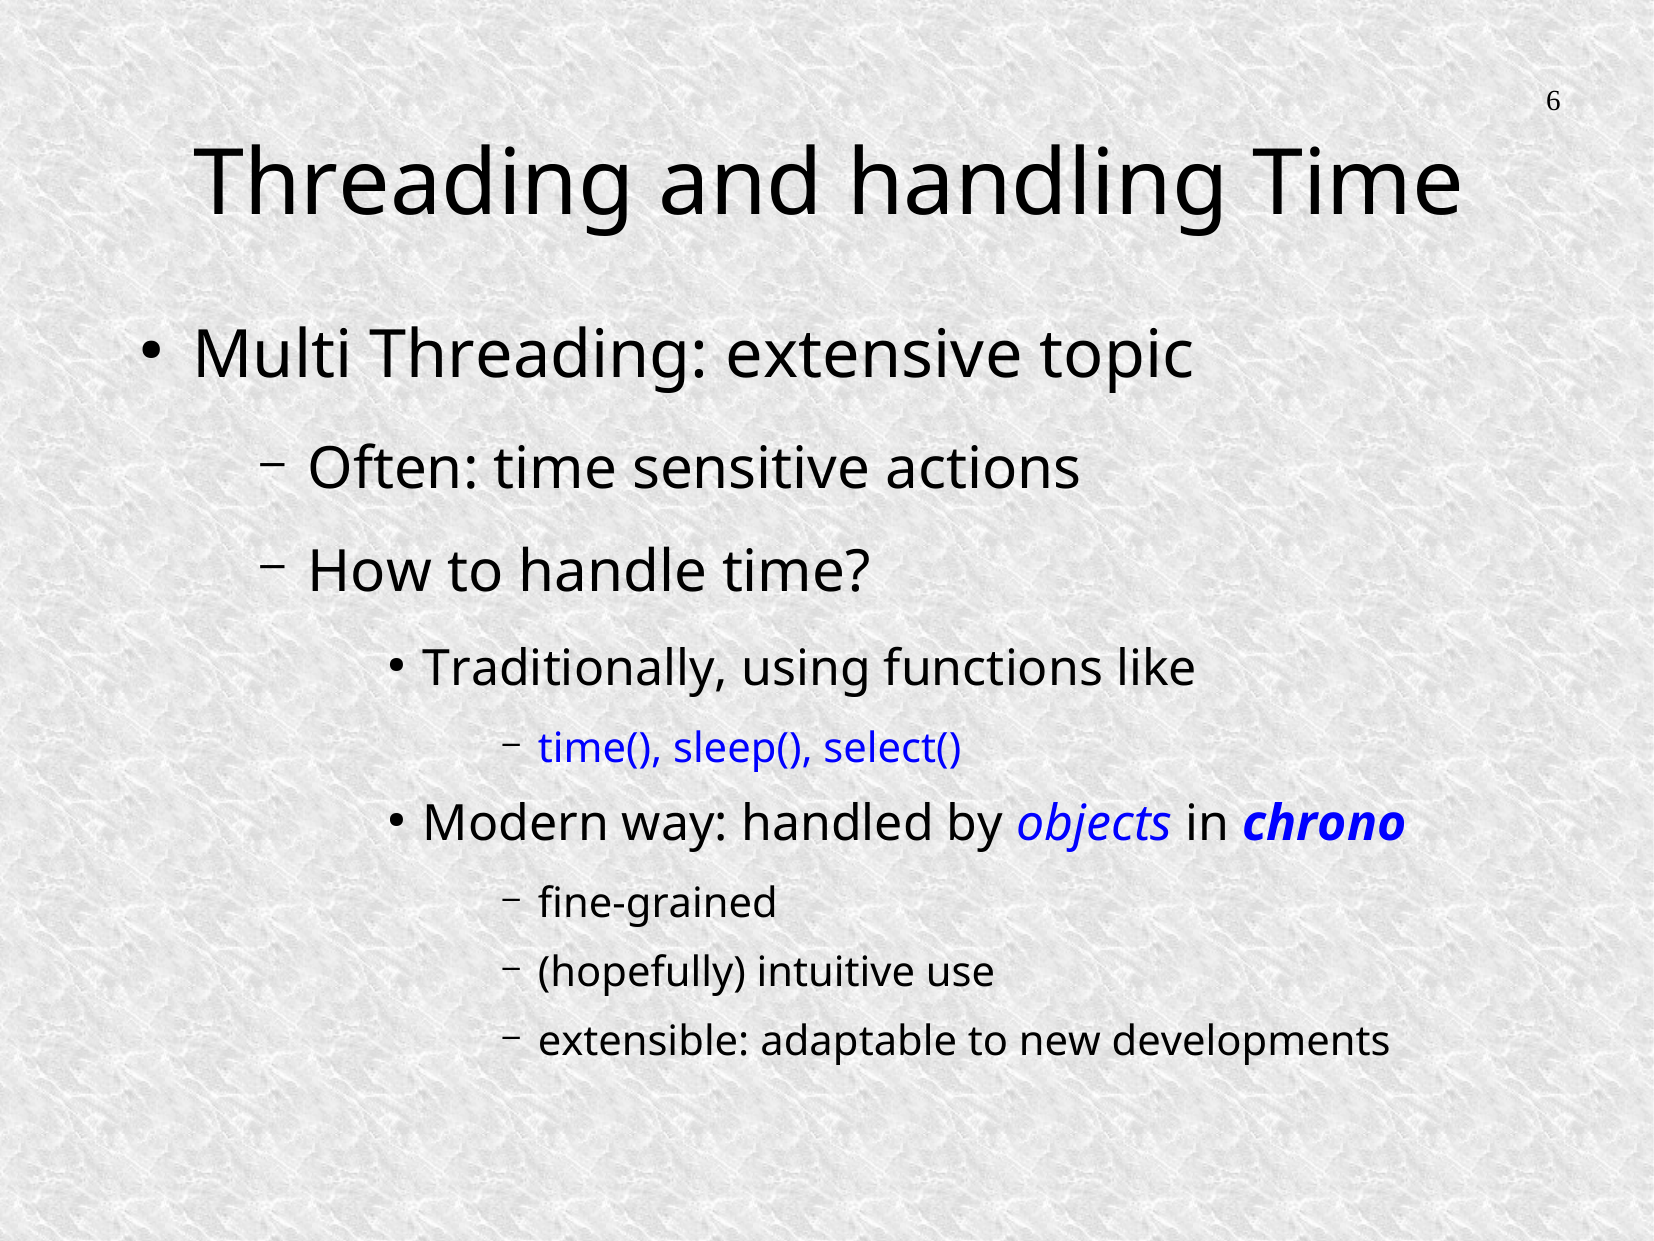

# Threading and handling Time
6
Multi Threading: extensive topic
Often: time sensitive actions
How to handle time?
Traditionally, using functions like
time(), sleep(), select()
Modern way: handled by objects in chrono
fine-grained
(hopefully) intuitive use
extensible: adaptable to new developments